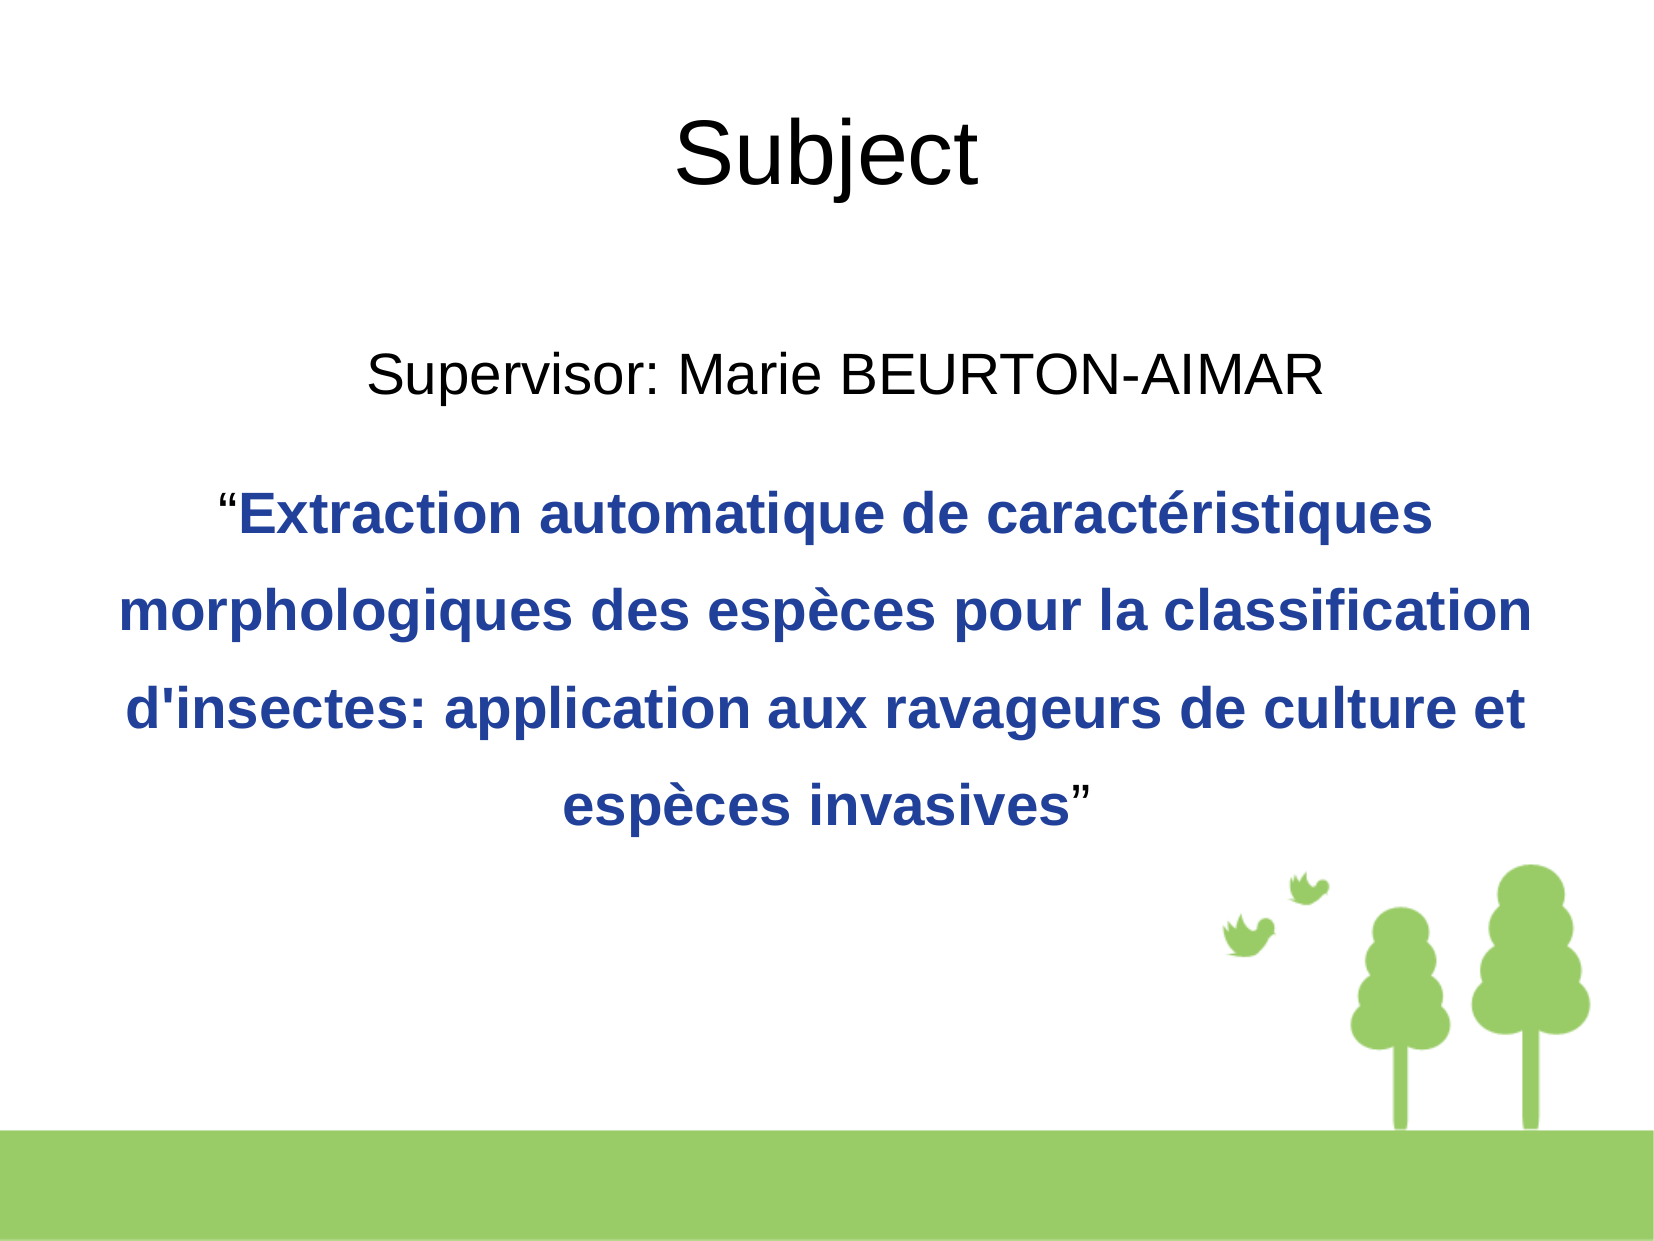

# Subject
Supervisor: Marie BEURTON-AIMAR
“Extraction automatique de caractéristiques
morphologiques des espèces pour la classification
d'insectes: application aux ravageurs de culture et
espèces invasives”